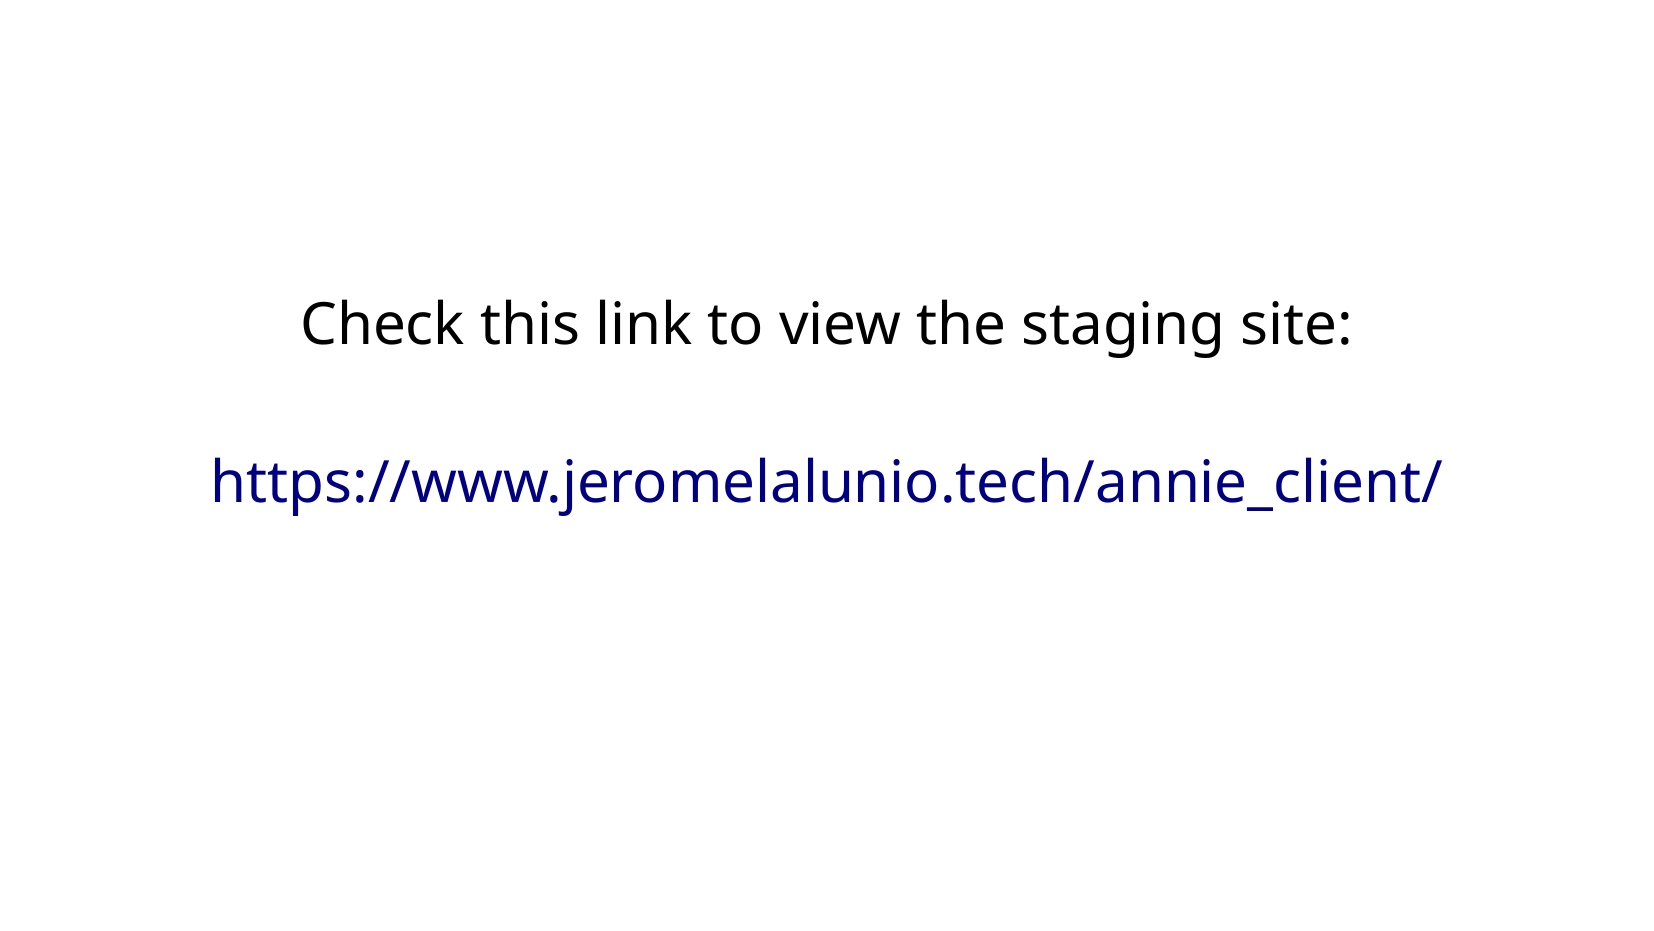

# Check this link to view the staging site:
https://www.jeromelalunio.tech/annie_client/